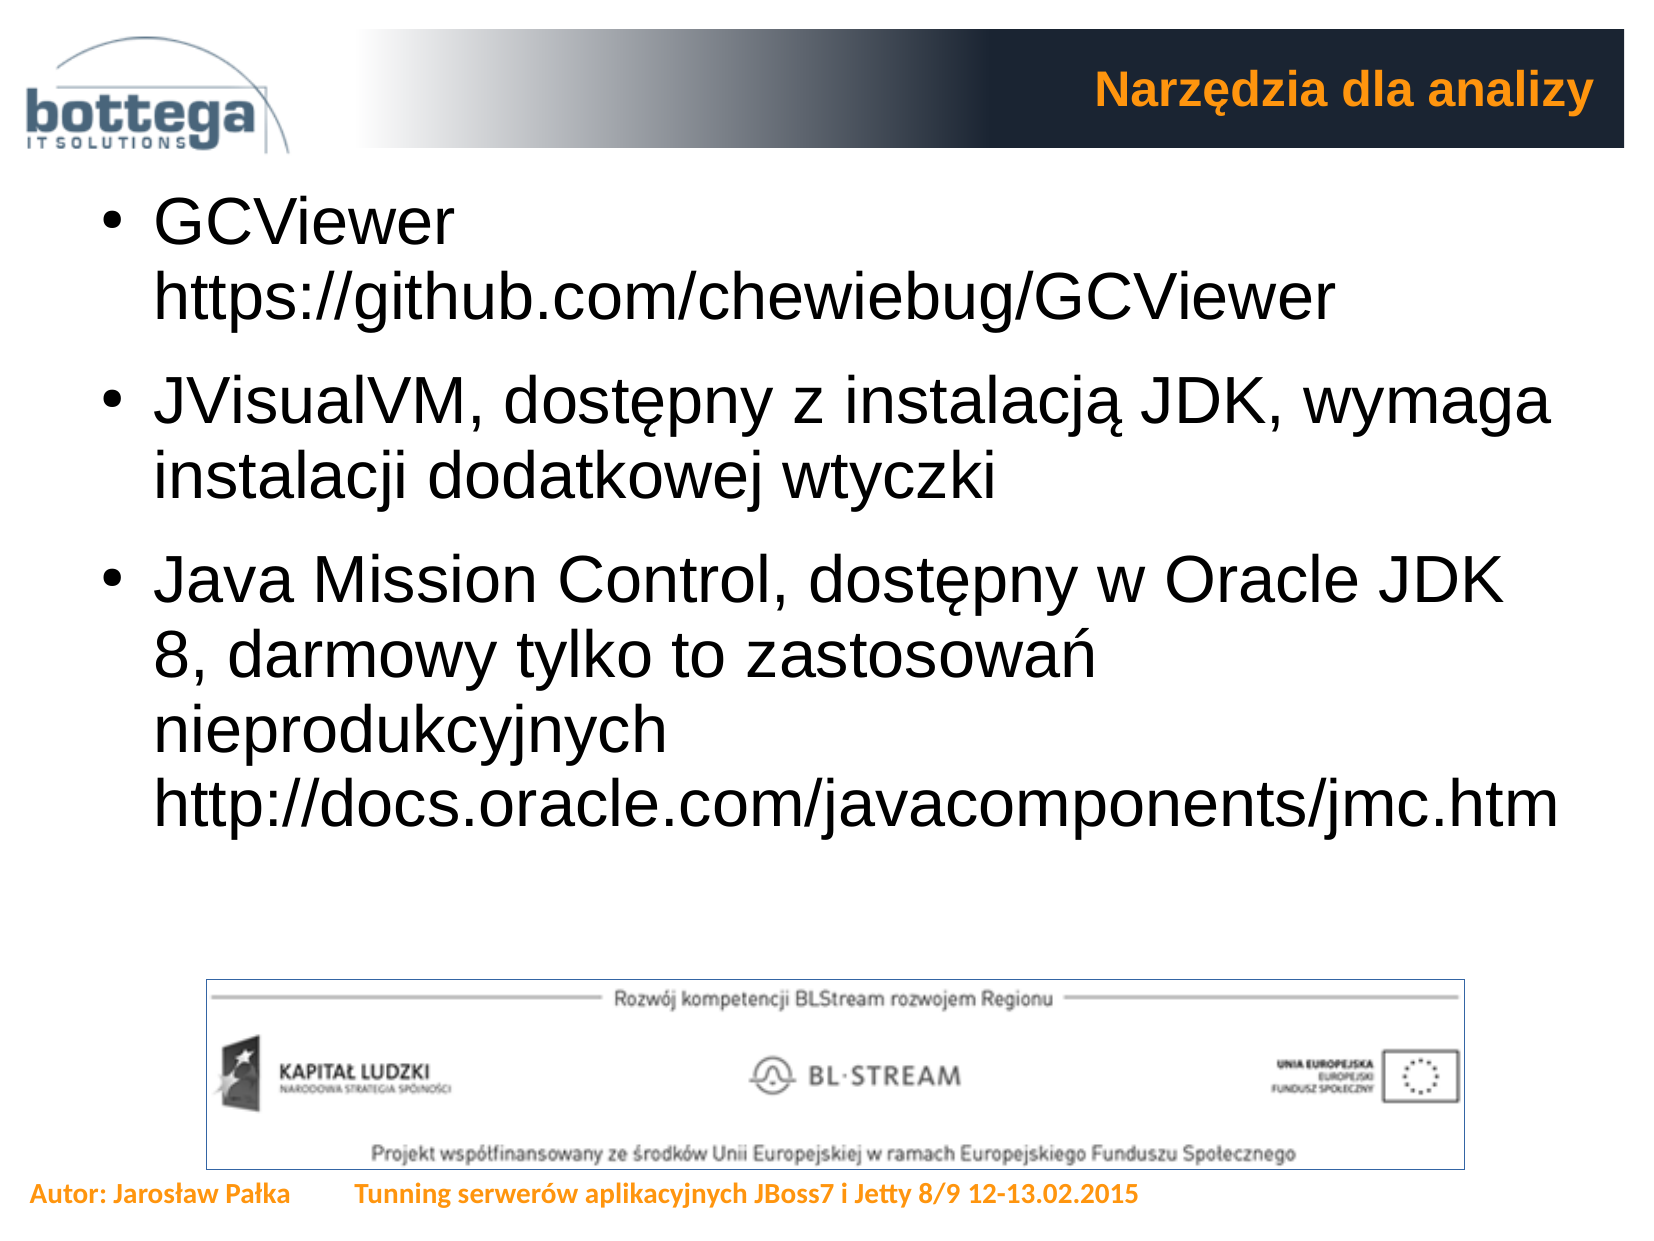

# Narzędzia dla analizy
GCViewer
https://github.com/chewiebug/GCViewer
JVisualVM, dostępny z instalacją JDK, wymaga instalacji dodatkowej wtyczki
Java Mission Control, dostępny w Oracle JDK 8, darmowy tylko to zastosowań nieprodukcyjnych
http://docs.oracle.com/javacomponents/jmc.htm